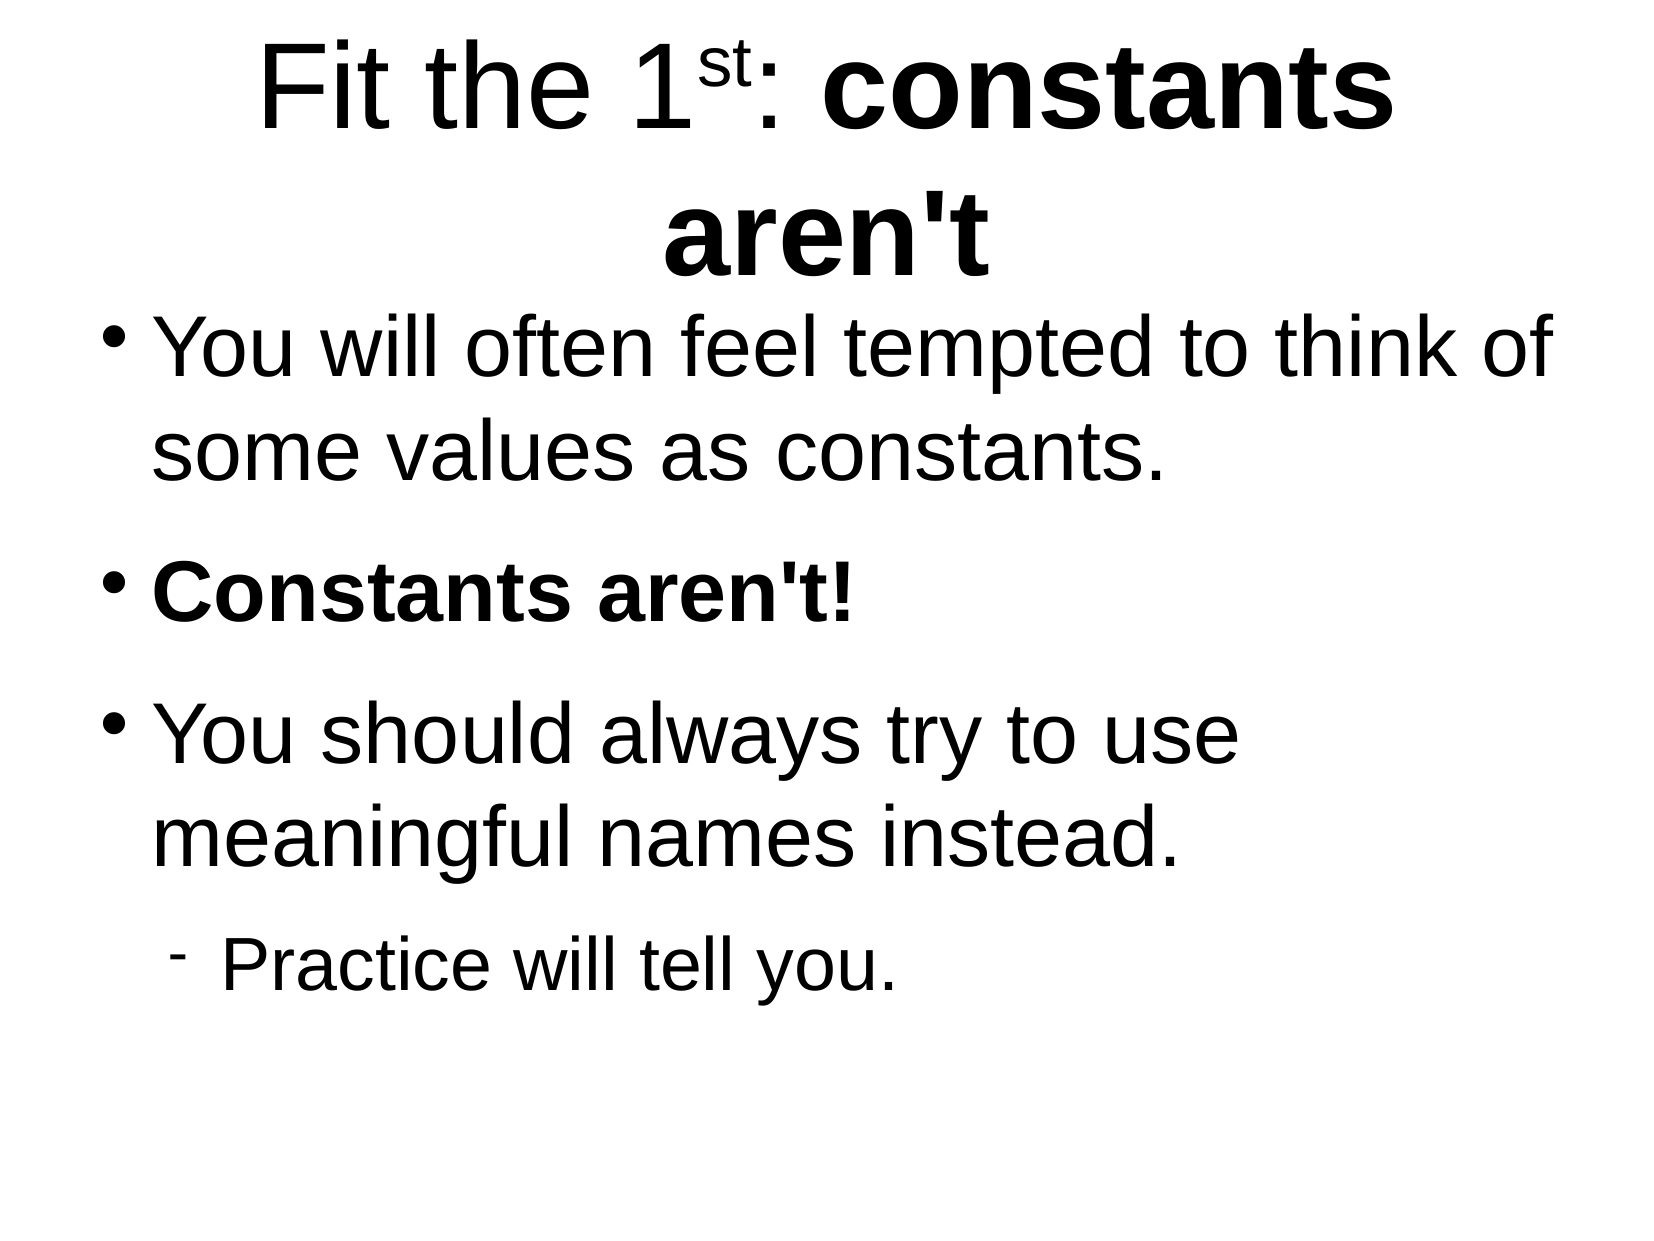

Fit the 1st: constants aren't
You will often feel tempted to think of some values as constants.
Constants aren't!
You should always try to use meaningful names instead.
Practice will tell you.